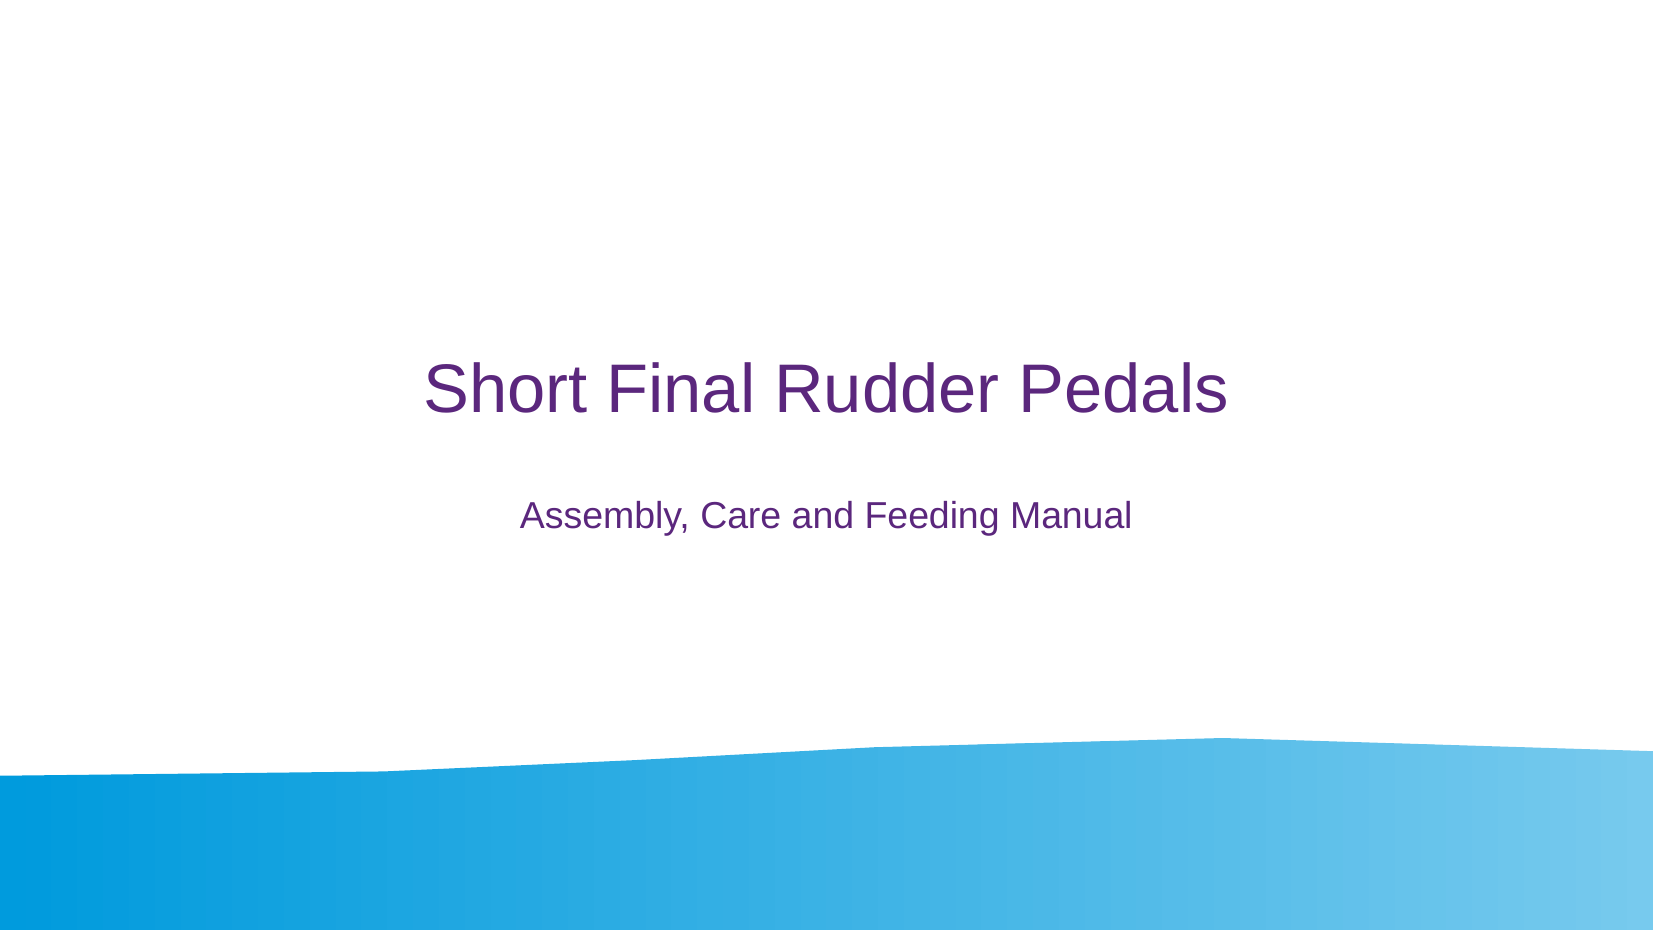

# Short Final Rudder Pedals
Assembly, Care and Feeding Manual